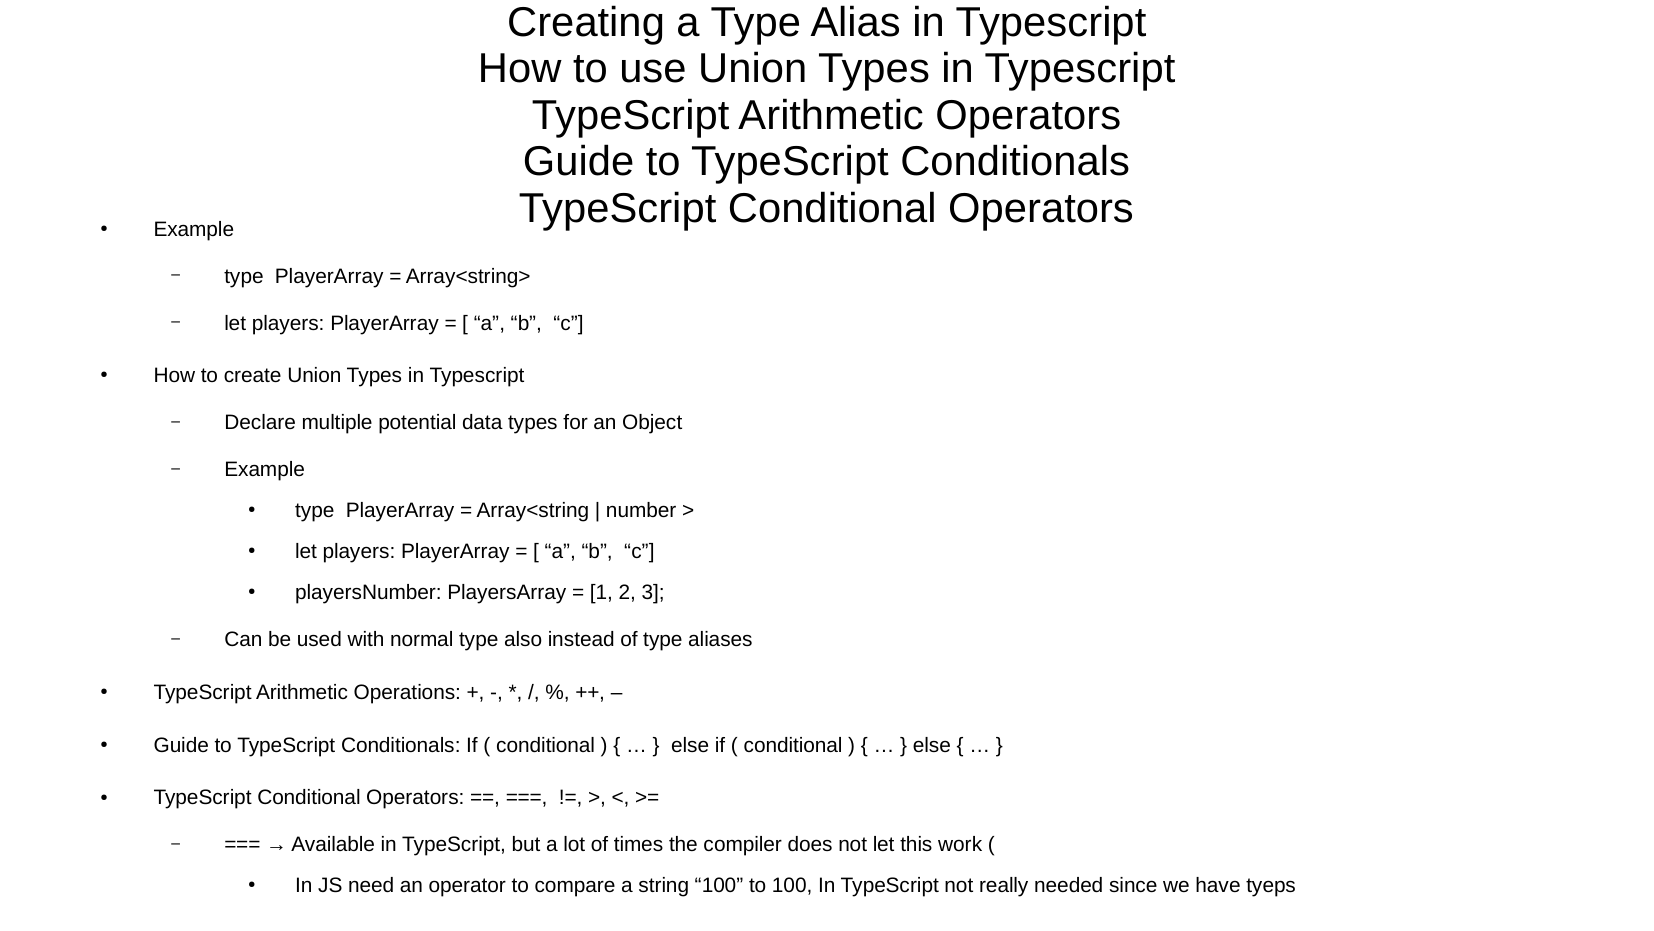

# Creating a Type Alias in Typescript How to use Union Types in Typescript TypeScript Arithmetic Operators Guide to TypeScript Conditionals TypeScript Conditional Operators
Example
type PlayerArray = Array<string>
let players: PlayerArray = [ “a”, “b”, “c”]
How to create Union Types in Typescript
Declare multiple potential data types for an Object
Example
type PlayerArray = Array<string | number >
let players: PlayerArray = [ “a”, “b”, “c”]
playersNumber: PlayersArray = [1, 2, 3];
Can be used with normal type also instead of type aliases
TypeScript Arithmetic Operations: +, -, *, /, %, ++, –
Guide to TypeScript Conditionals: If ( conditional ) { … } else if ( conditional ) { … } else { … }
TypeScript Conditional Operators: ==, ===, !=, >, <, >=
=== → Available in TypeScript, but a lot of times the compiler does not let this work (
In JS need an operator to compare a string “100” to 100, In TypeScript not really needed since we have tyeps